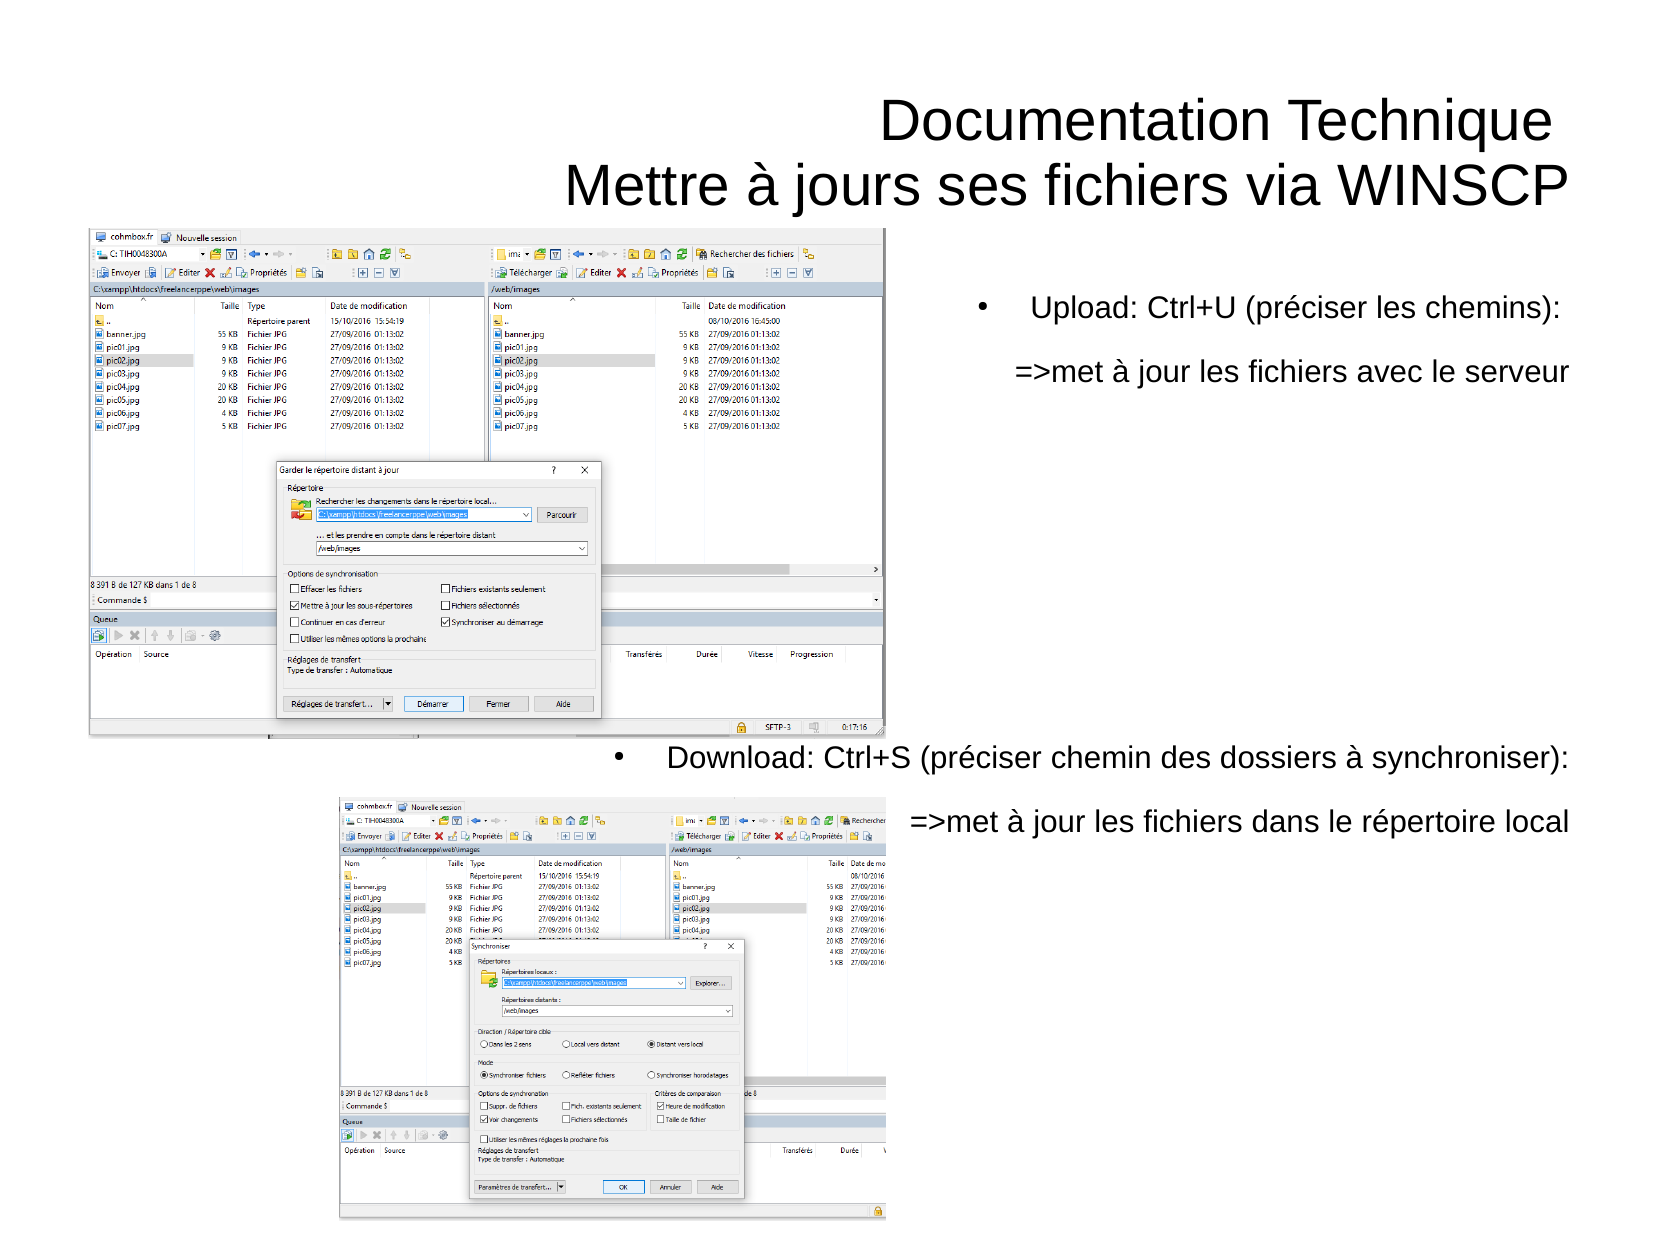

# Documentation Technique Mettre à jours ses fichiers via WINSCP
Upload: Ctrl+U (préciser les chemins):
=>met à jour les fichiers avec le serveur
Download: Ctrl+S (préciser chemin des dossiers à synchroniser):
=>met à jour les fichiers dans le répertoire local